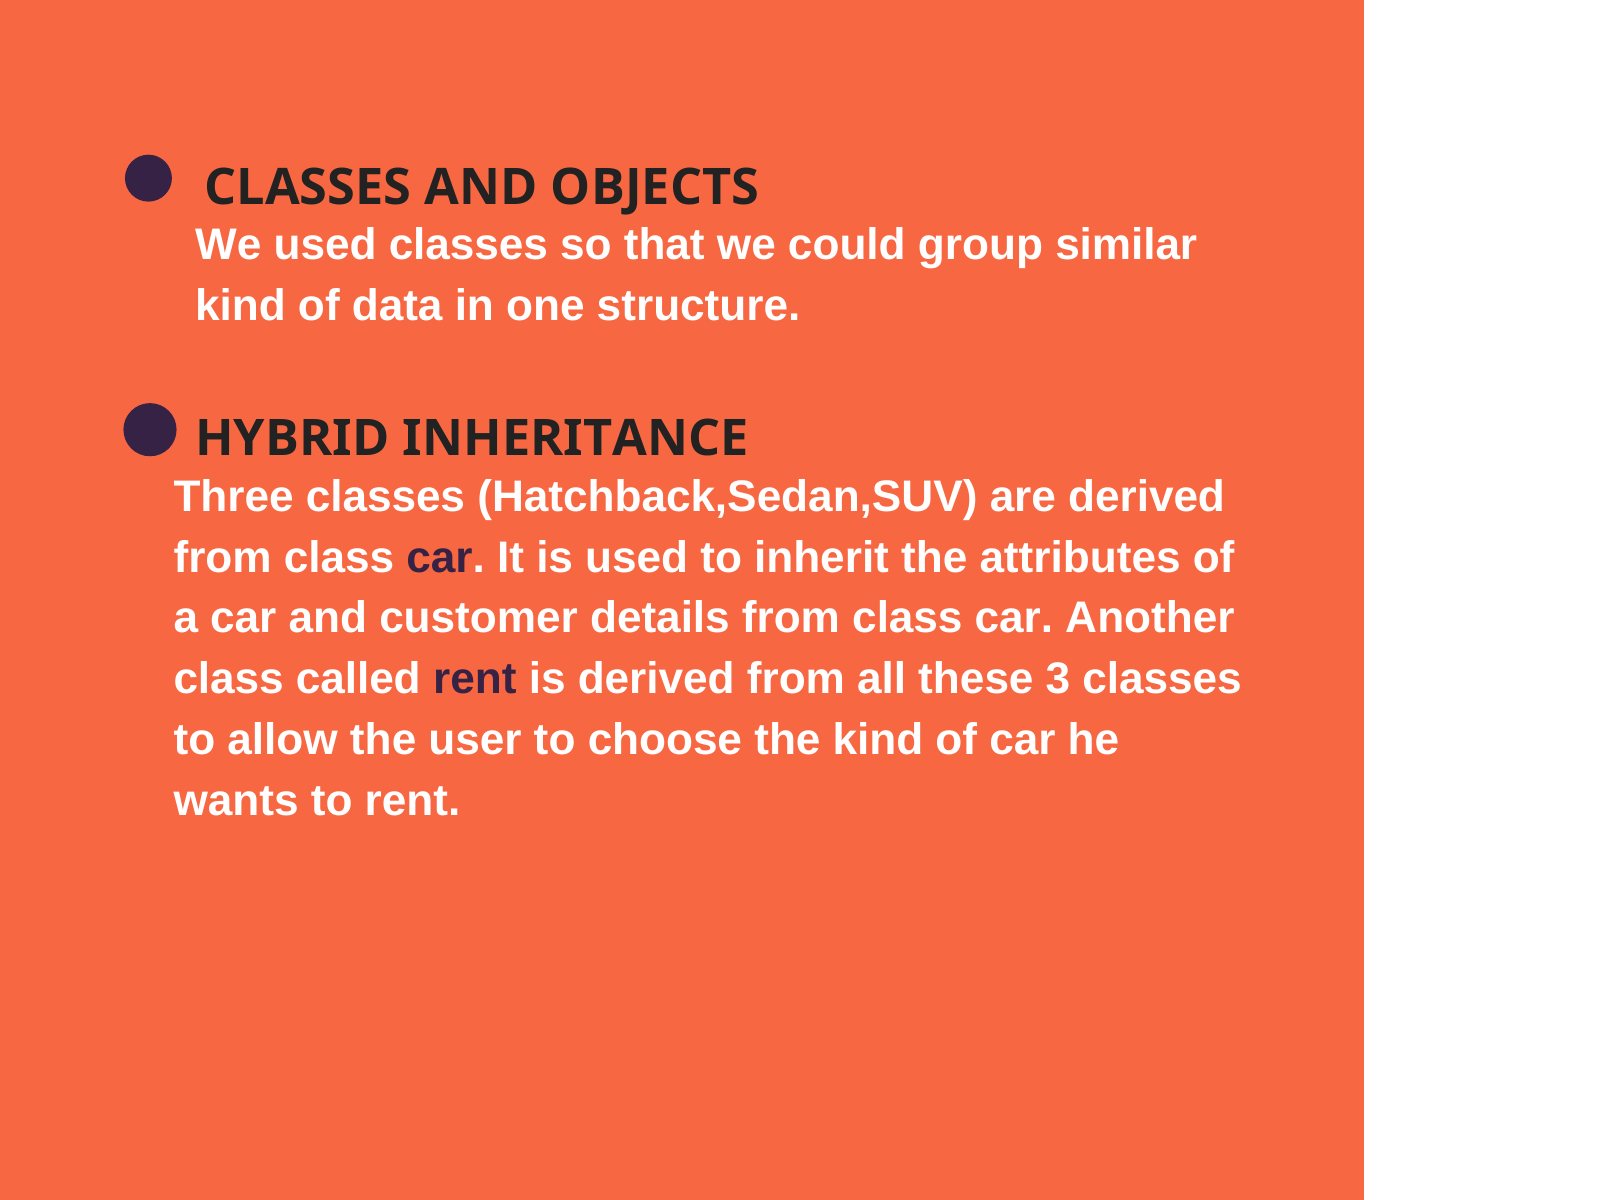

CLASSES AND OBJECTS
We used classes so that we could group similar
kind of data in one structure.
HYBRID INHERITANCE
Three classes (Hatchback,Sedan,SUV) are derived
from class car. It is used to inherit the attributes of
a car and customer details from class car. Another
class called rent is derived from all these 3 classes
to allow the user to choose the kind of car he
wants to rent.